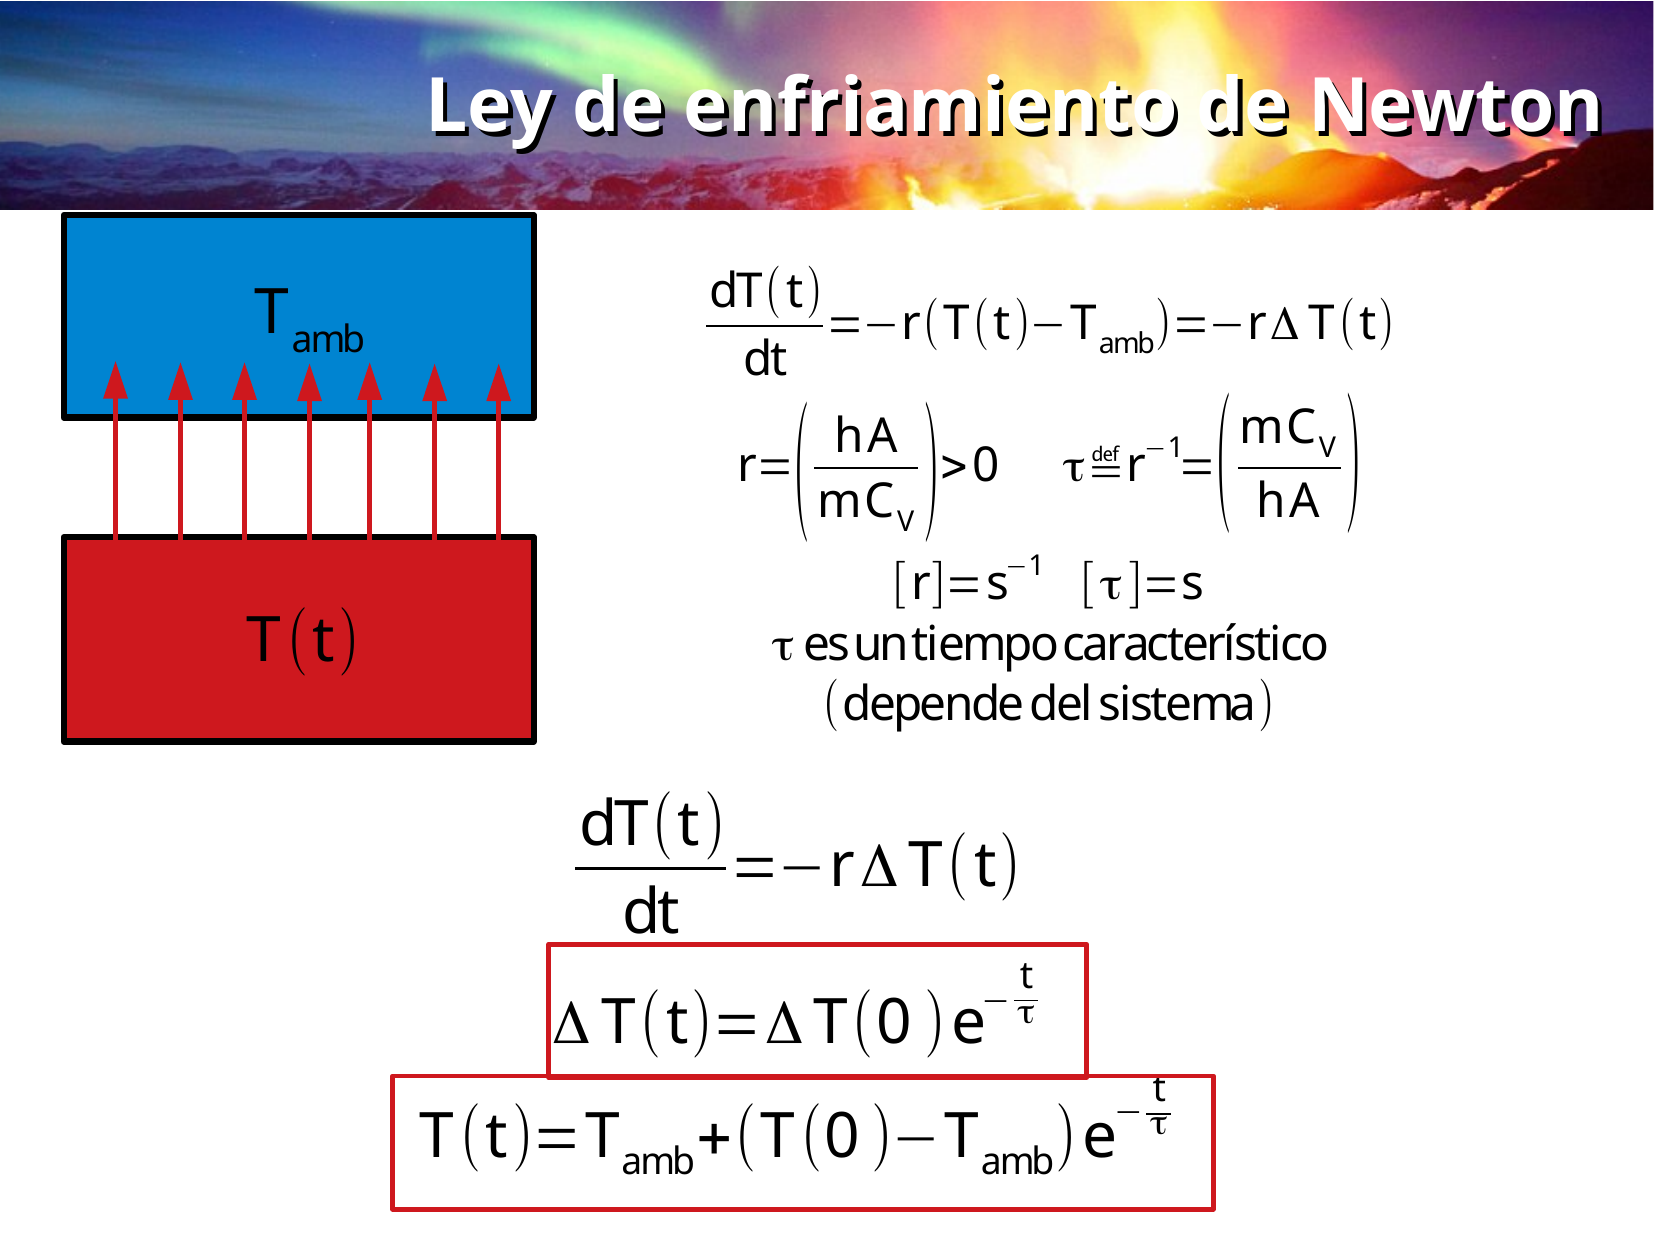

# Ley de enfriamiento de Newton
Jun 04, 2020
H. Asorey - F3B 2020
13